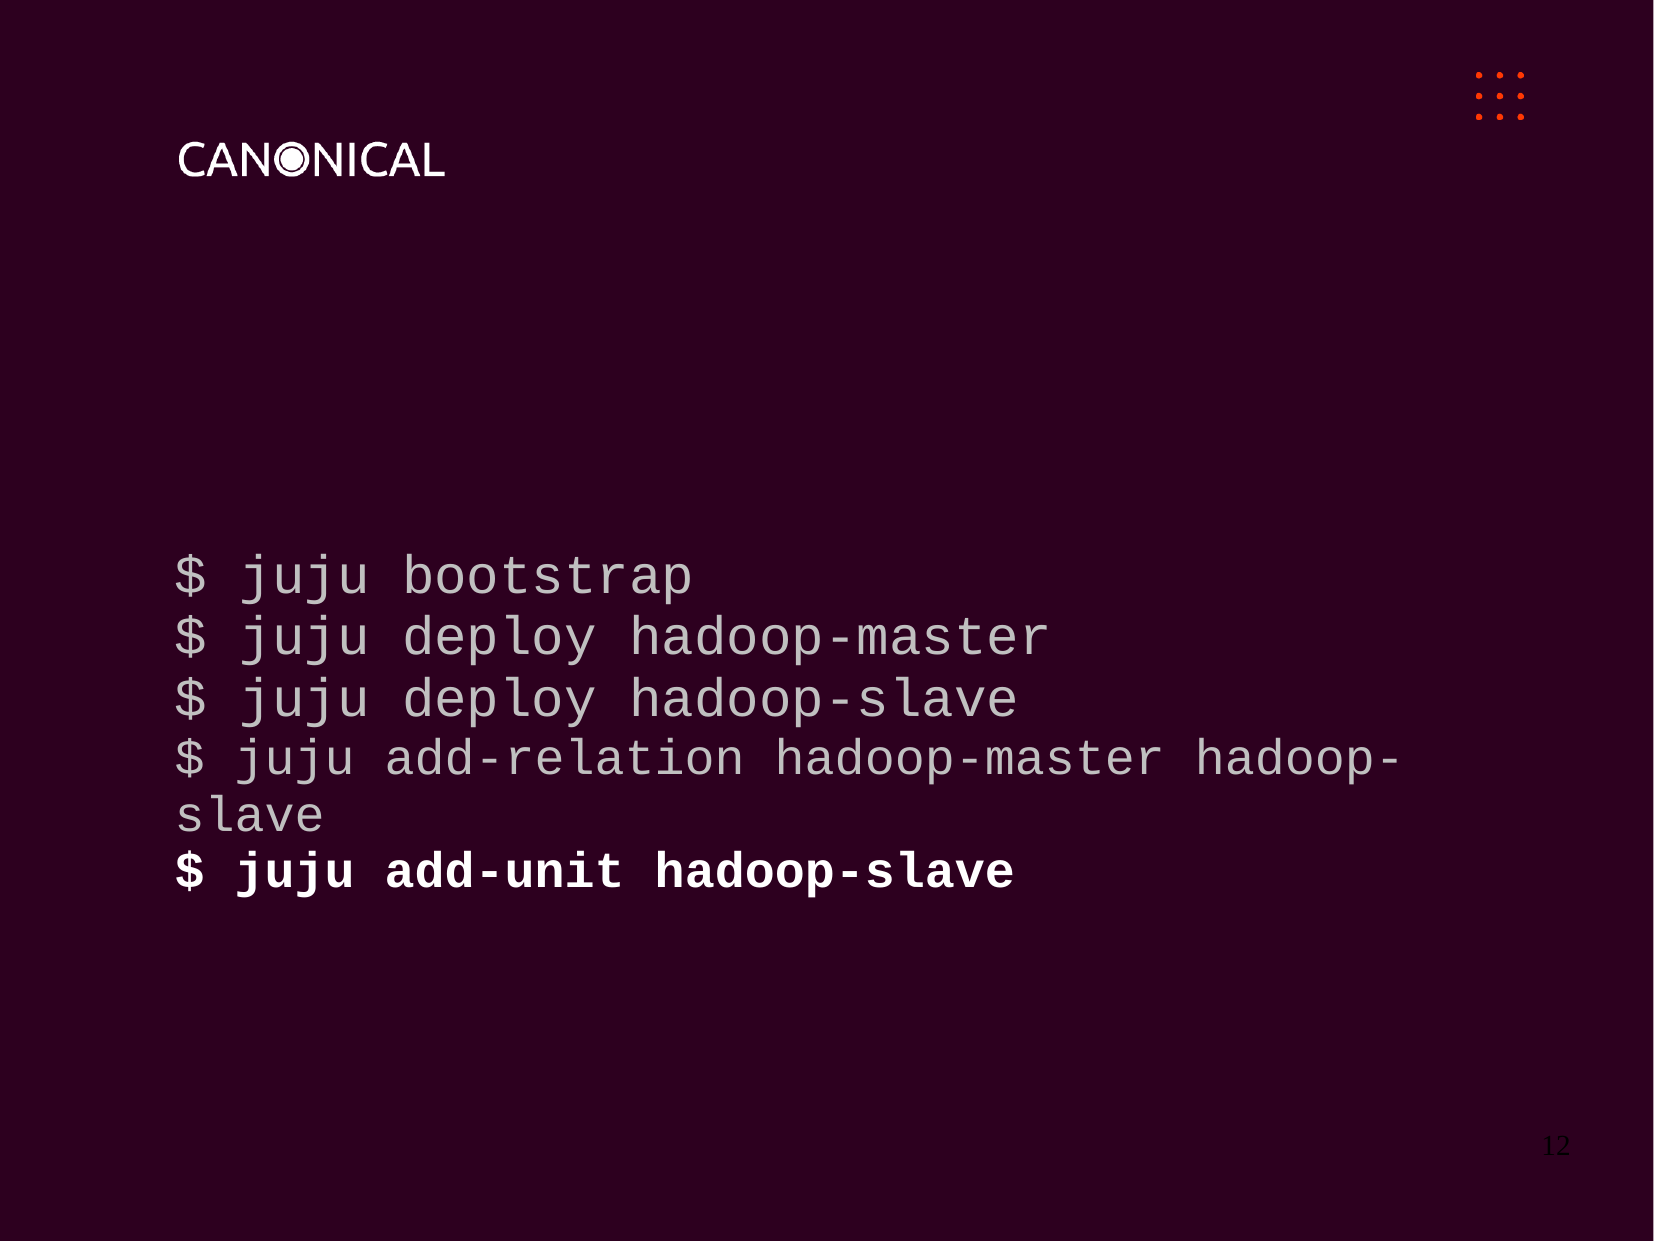

#
$ juju bootstrap
$ juju deploy hadoop-master
$ juju deploy hadoop-slave
$ juju add-relation hadoop-master hadoop-slave
$ juju add-unit hadoop-slave
12